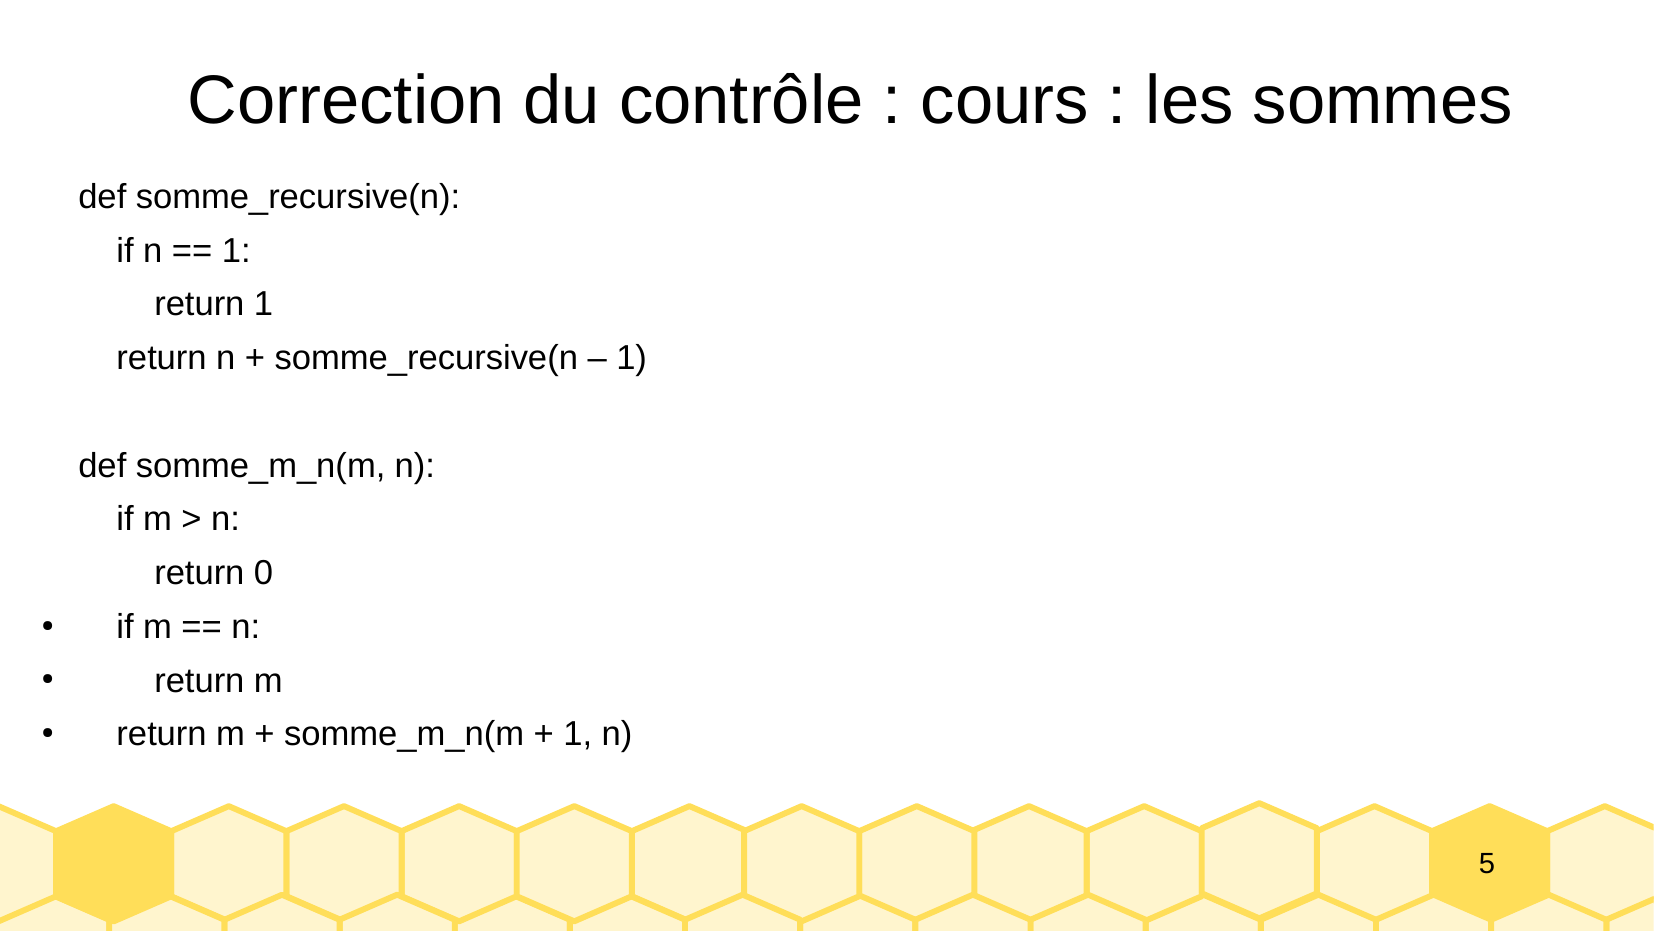

Correction du contrôle : cours : les sommes
# def somme_recursive(n):
 if n == 1:
 return 1
 return n + somme_recursive(n – 1)
def somme_m_n(m, n):
 if m > n:
 return 0
 if m == n:
 return m
 return m + somme_m_n(m + 1, n)